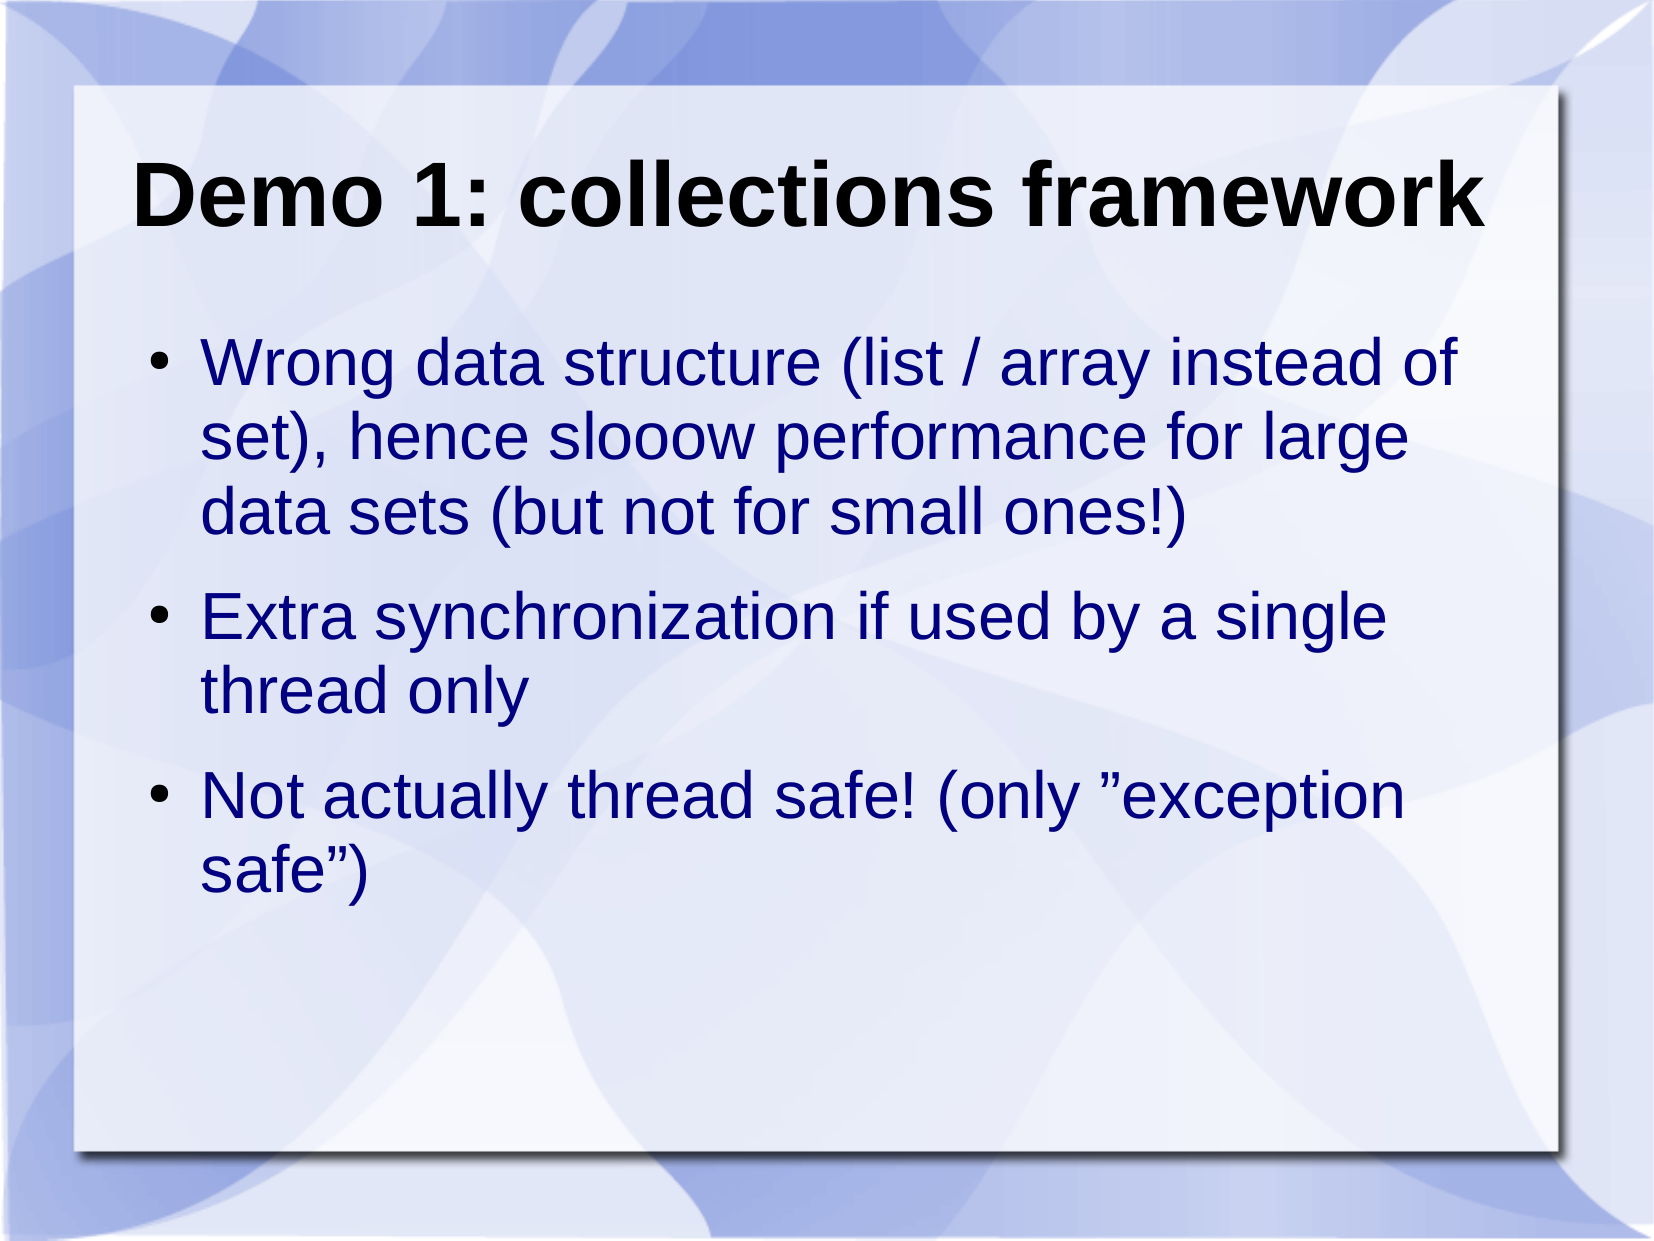

# Demo 1: collections framework
Wrong data structure (list / array instead of set), hence slooow performance for large data sets (but not for small ones!)
Extra synchronization if used by a single thread only
Not actually thread safe! (only ”exception safe”)